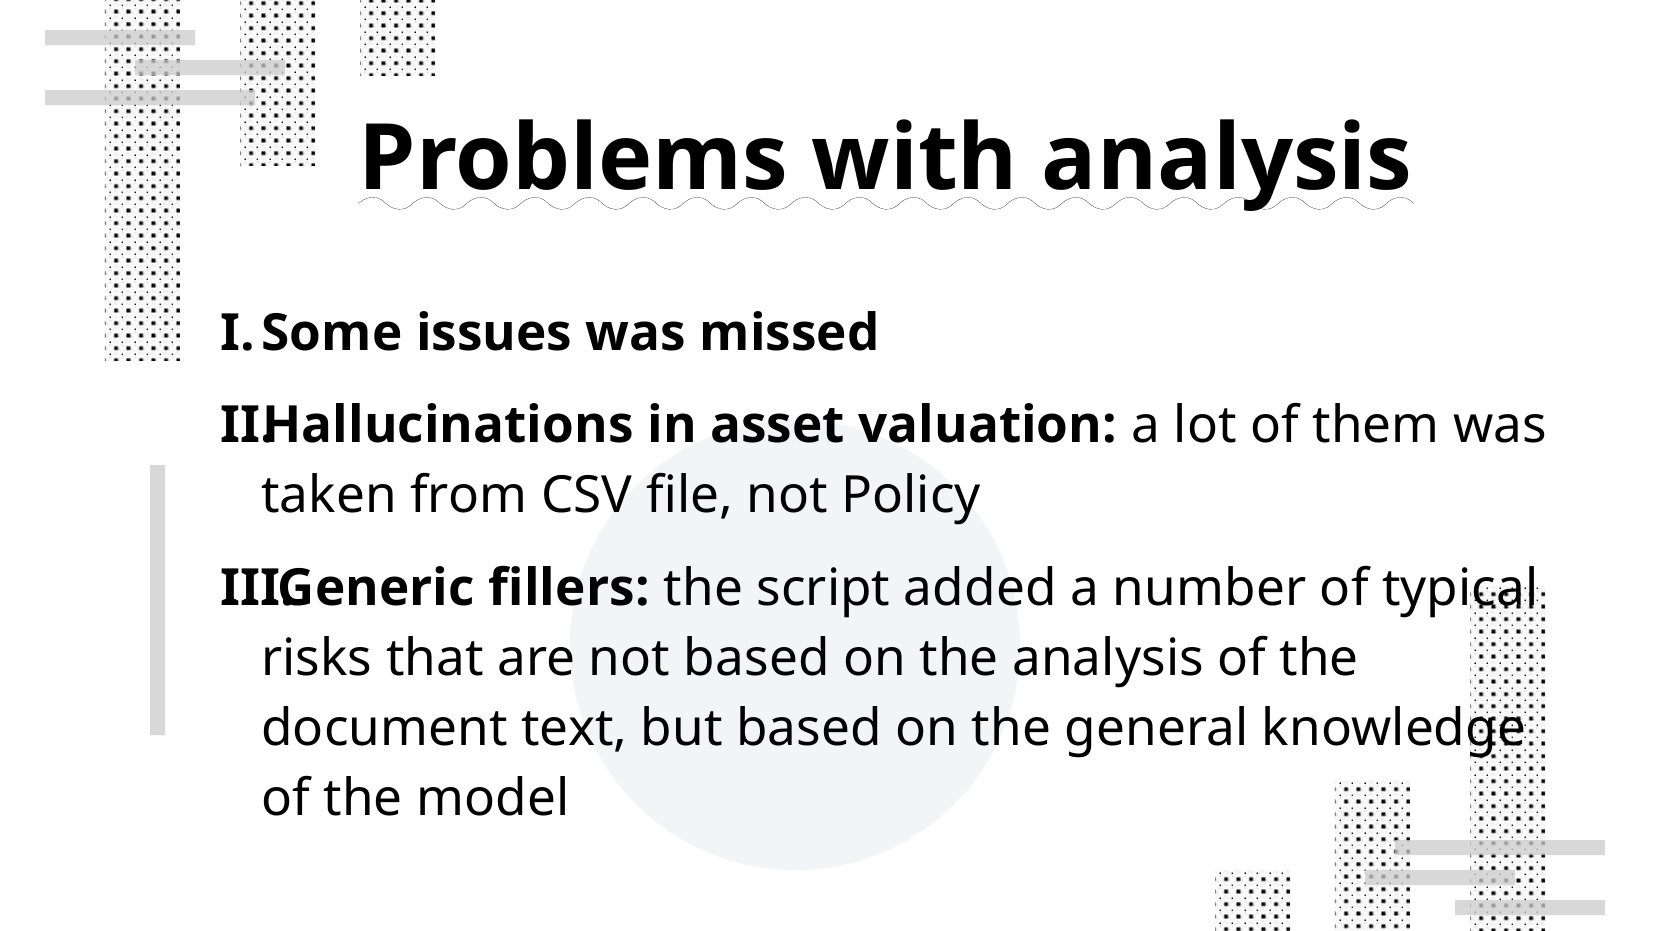

# Problems with analysis
Some issues was missed
Hallucinations in asset valuation: a lot of them was taken from CSV file, not Policy
Generic fillers: the script added a number of typical risks that are not based on the analysis of the document text, but based on the general knowledge of the model